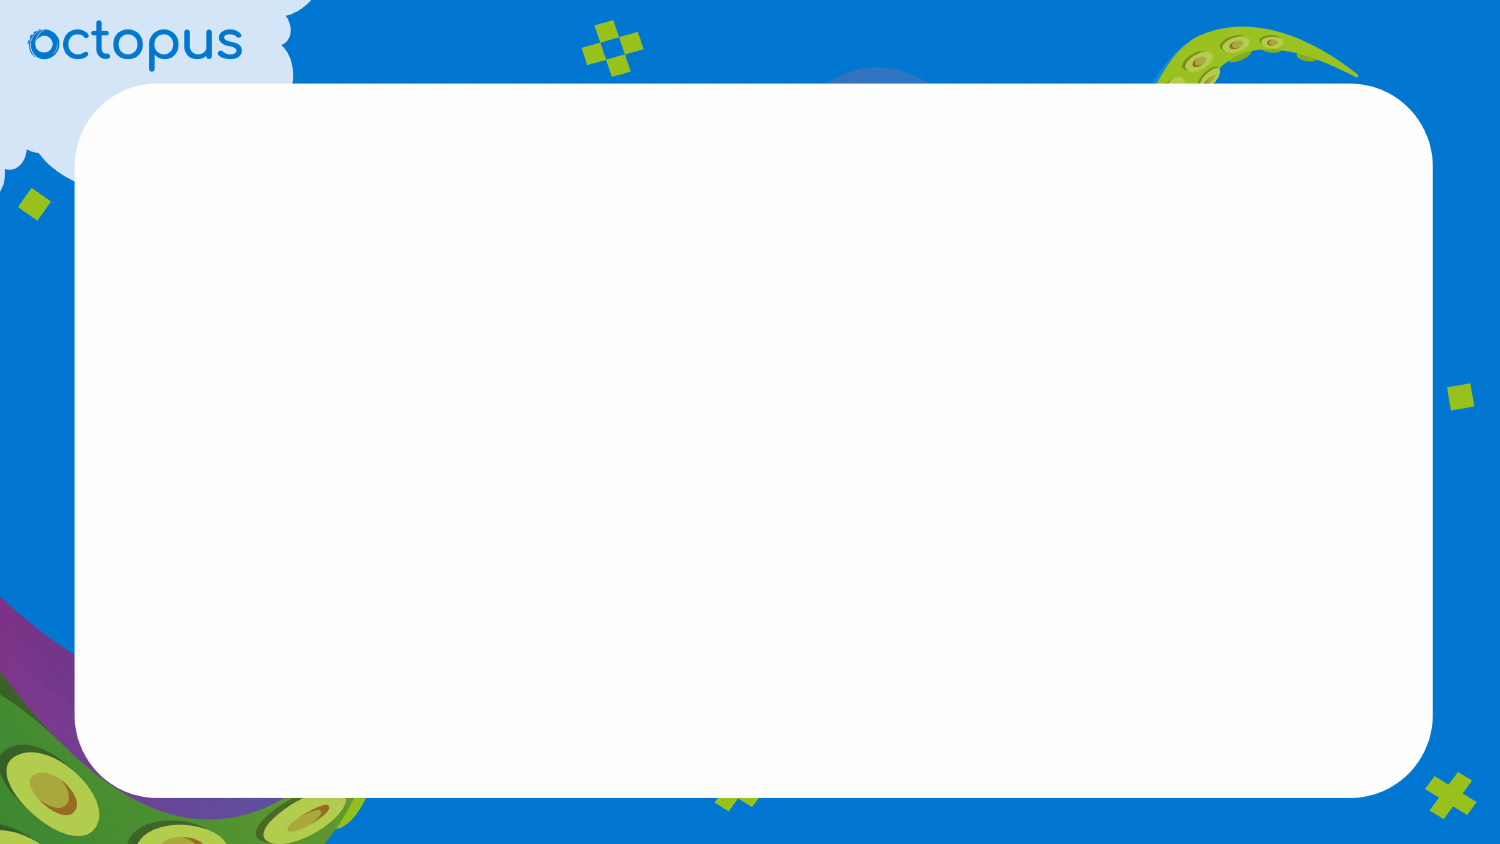

Cервис “Мой Красноярск”
Команда OctoTeam. Кейс №1 – Приложение для жителей Красноярска
GitHub: https://github.com/Petrowf/pro_techno_hack